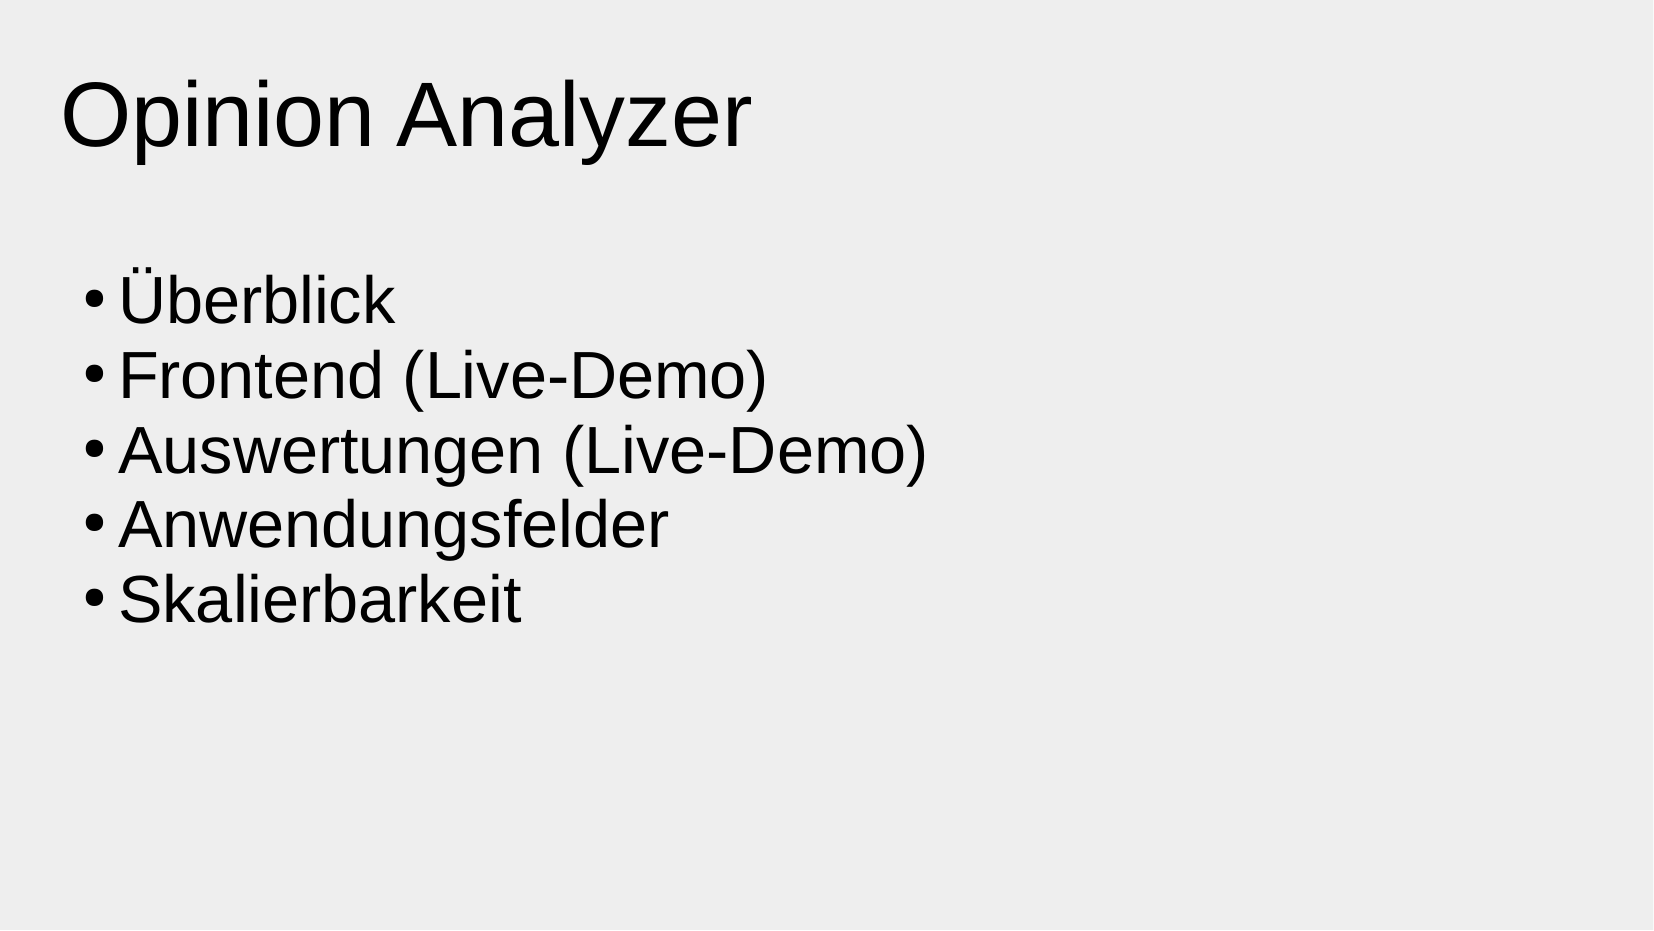

# Opinion Analyzer
Überblick
Frontend (Live-Demo)
Auswertungen (Live-Demo)
Anwendungsfelder
Skalierbarkeit